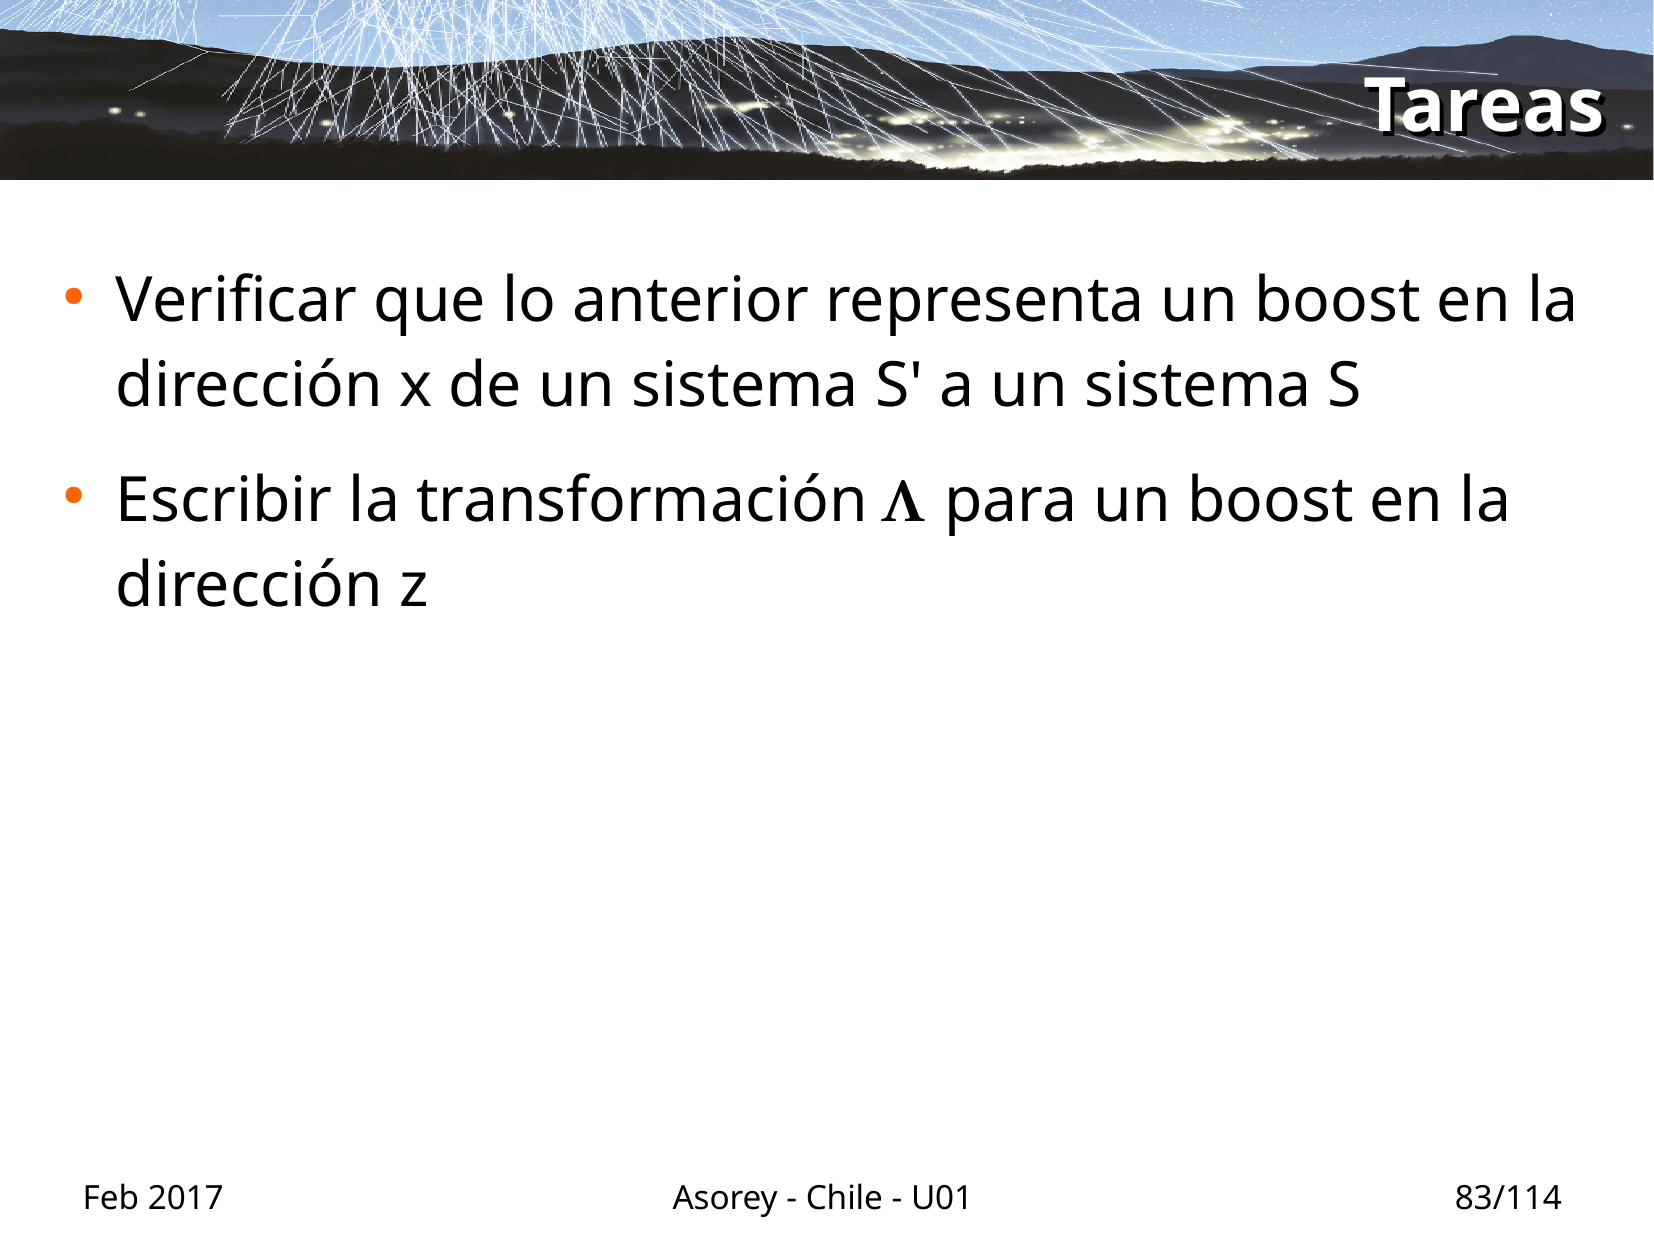

# Tareas
Verificar que lo anterior representa un boost en la dirección x de un sistema S' a un sistema S
Escribir la transformación Λ para un boost en la dirección z
Feb 2017
Asorey - Chile - U01
83